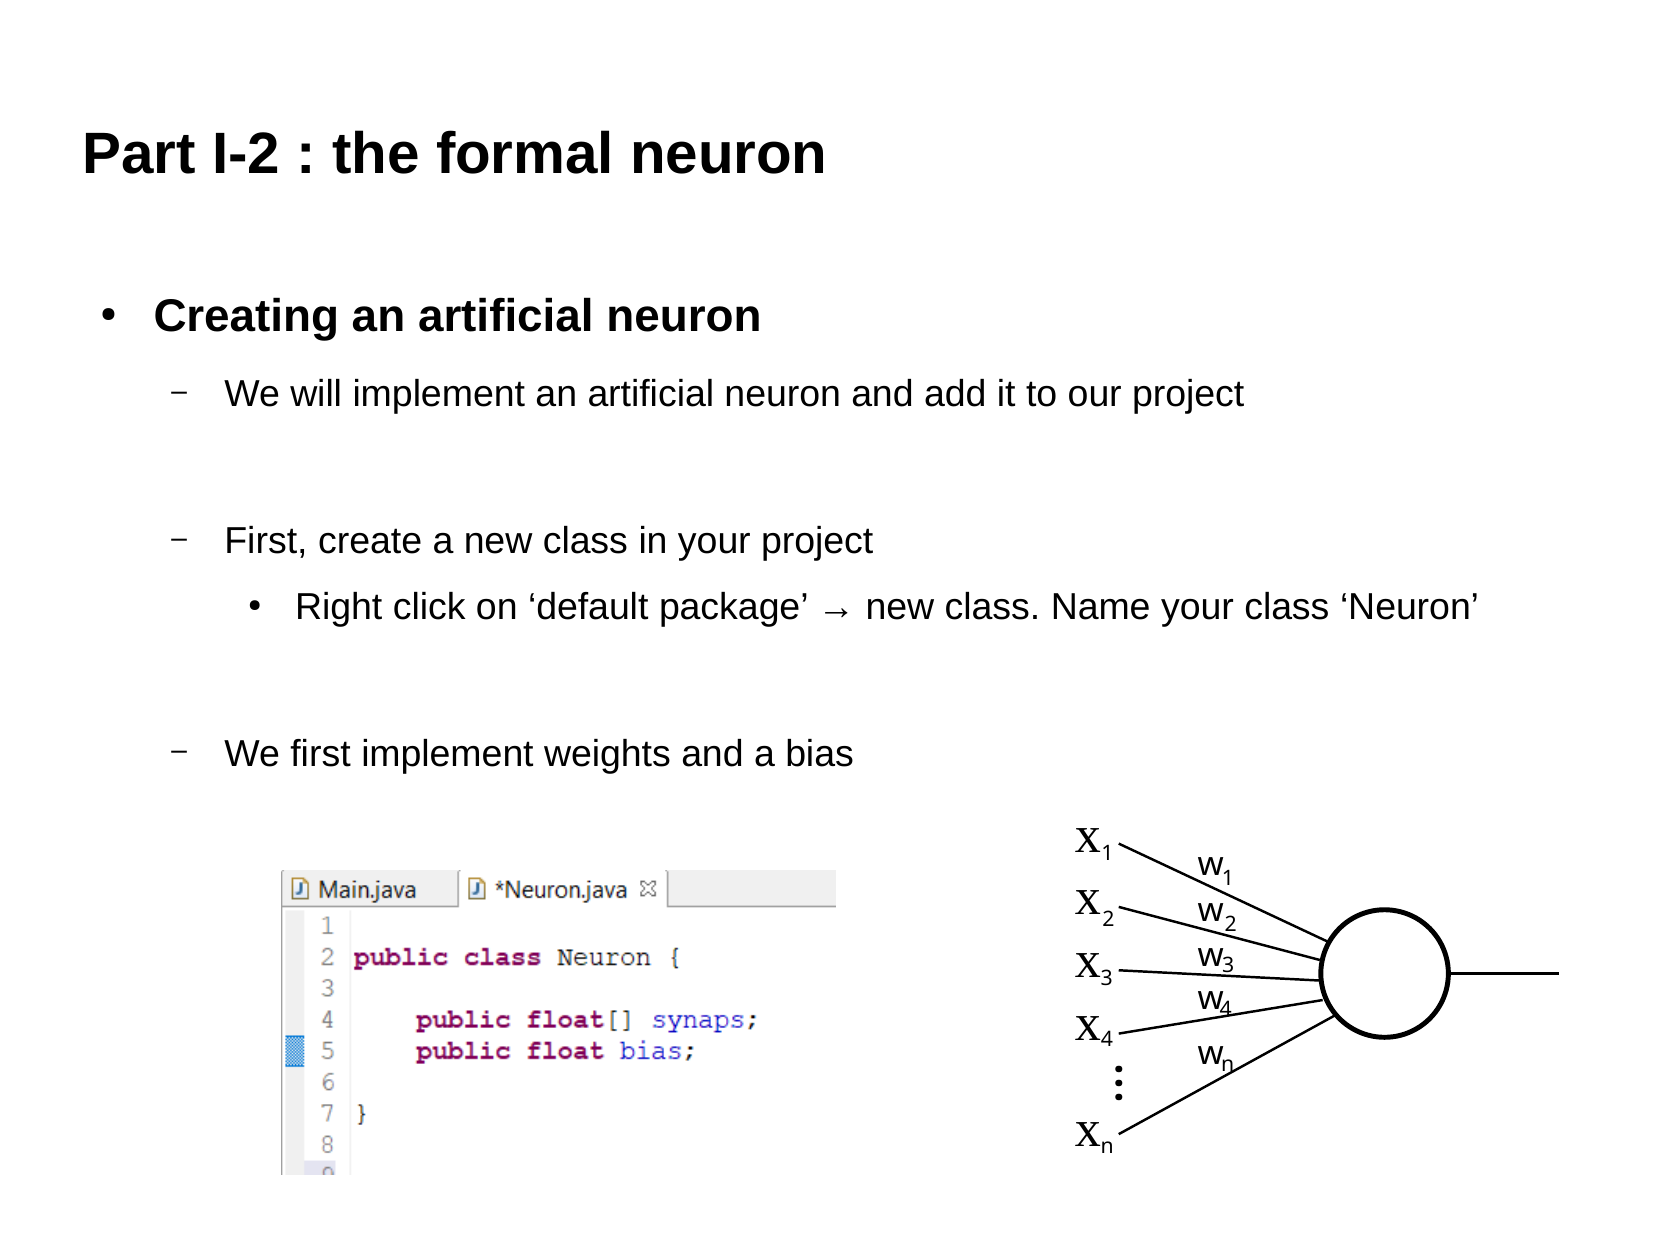

# Part I-2 : the formal neuron
Creating an artificial neuron
We will implement an artificial neuron and add it to our project
First, create a new class in your project
Right click on ‘default package’ → new class. Name your class ‘Neuron’
We first implement weights and a bias